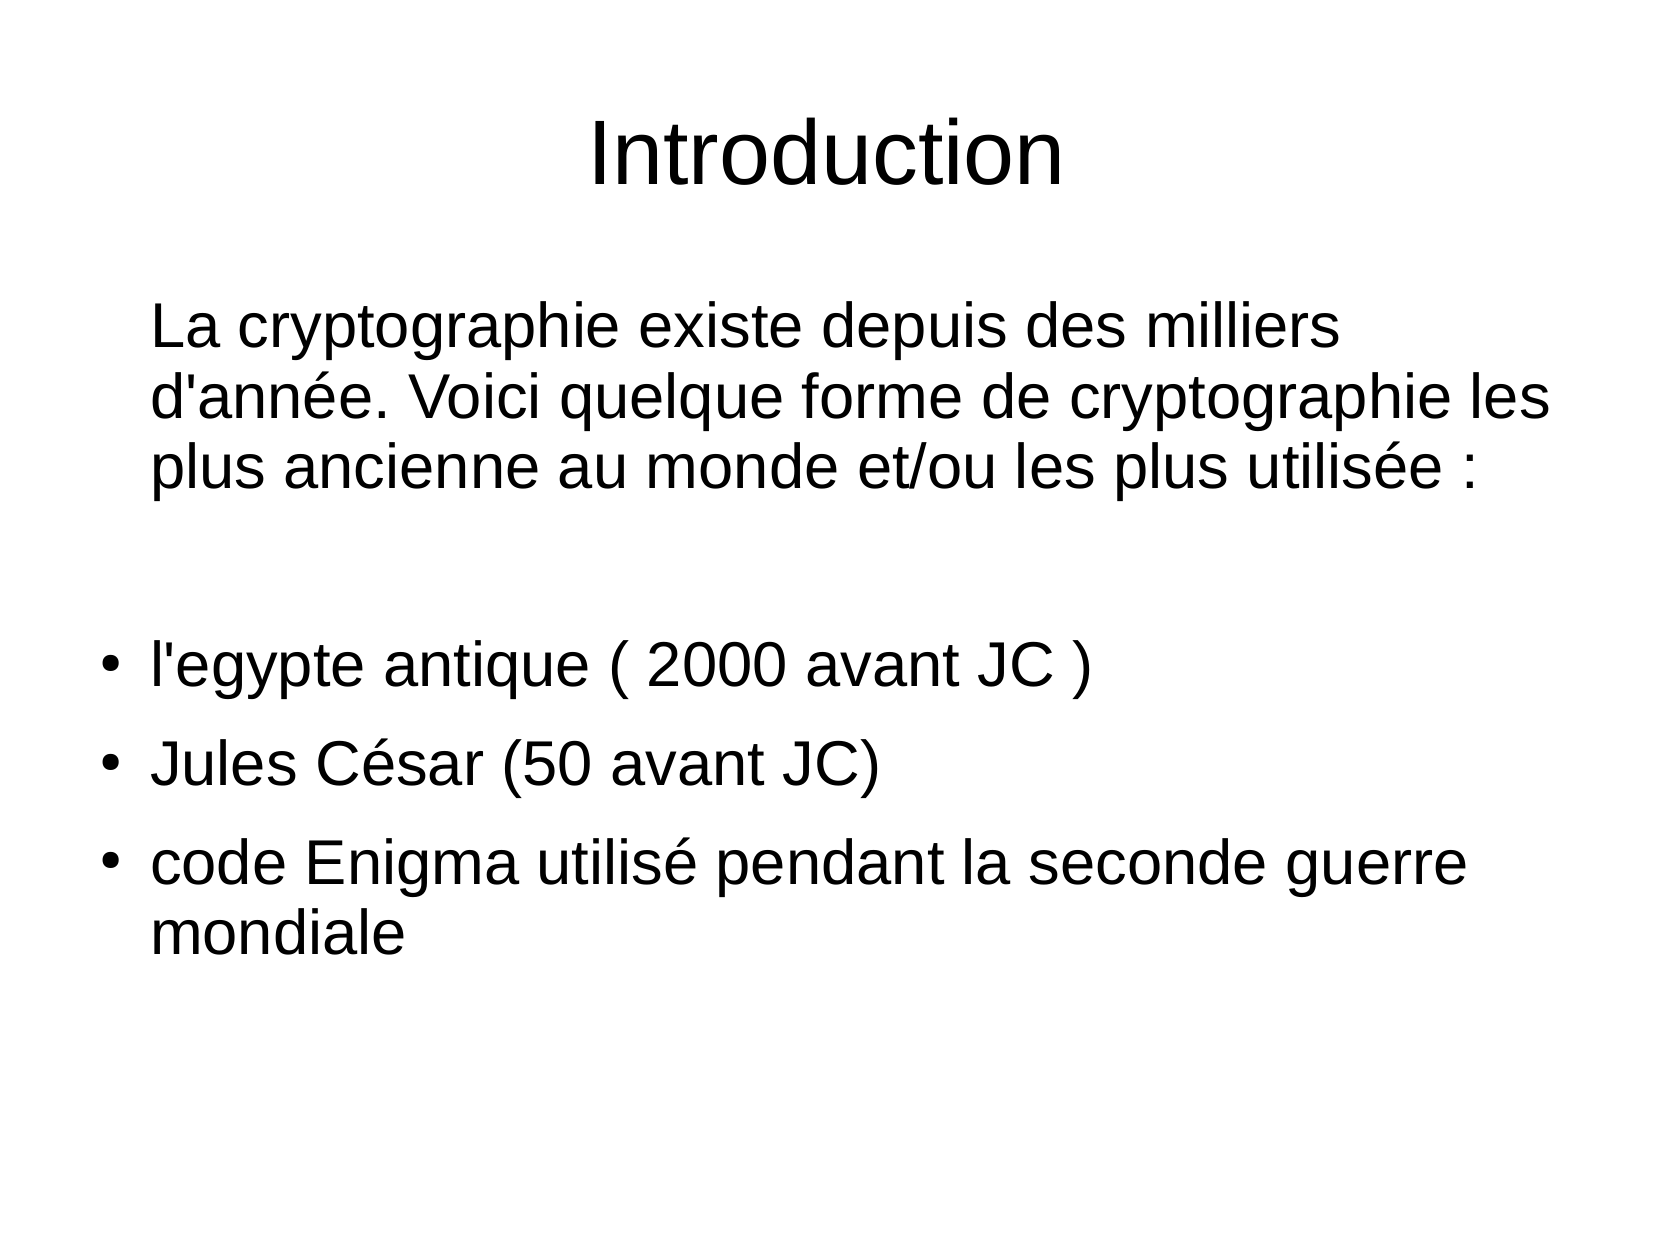

# Introduction
La cryptographie existe depuis des milliers d'année. Voici quelque forme de cryptographie les plus ancienne au monde et/ou les plus utilisée :
l'egypte antique ( 2000 avant JC )
Jules César (50 avant JC)
code Enigma utilisé pendant la seconde guerre mondiale